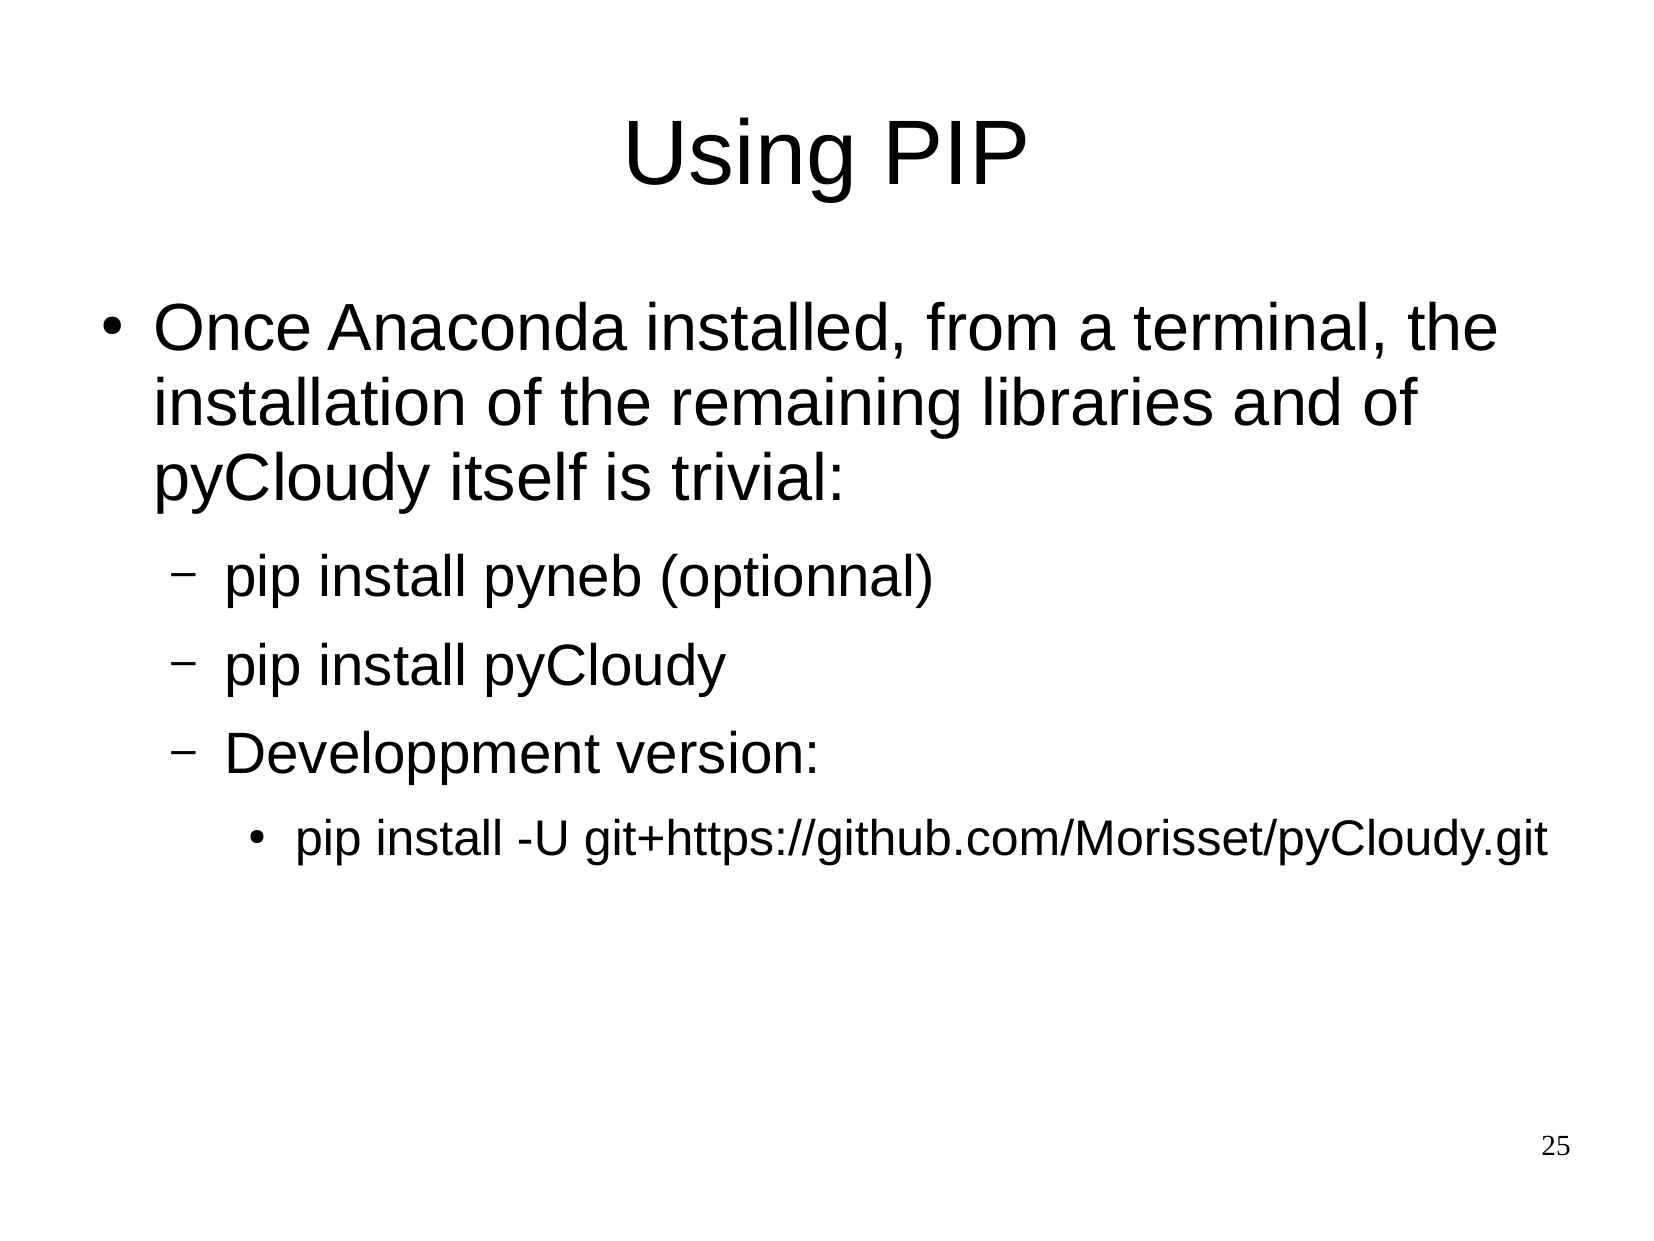

# Using PIP
Once Anaconda installed, from a terminal, the installation of the remaining libraries and of pyCloudy itself is trivial:
pip install pyneb (optionnal)
pip install pyCloudy
Developpment version:
pip install -U git+https://github.com/Morisset/pyCloudy.git
25